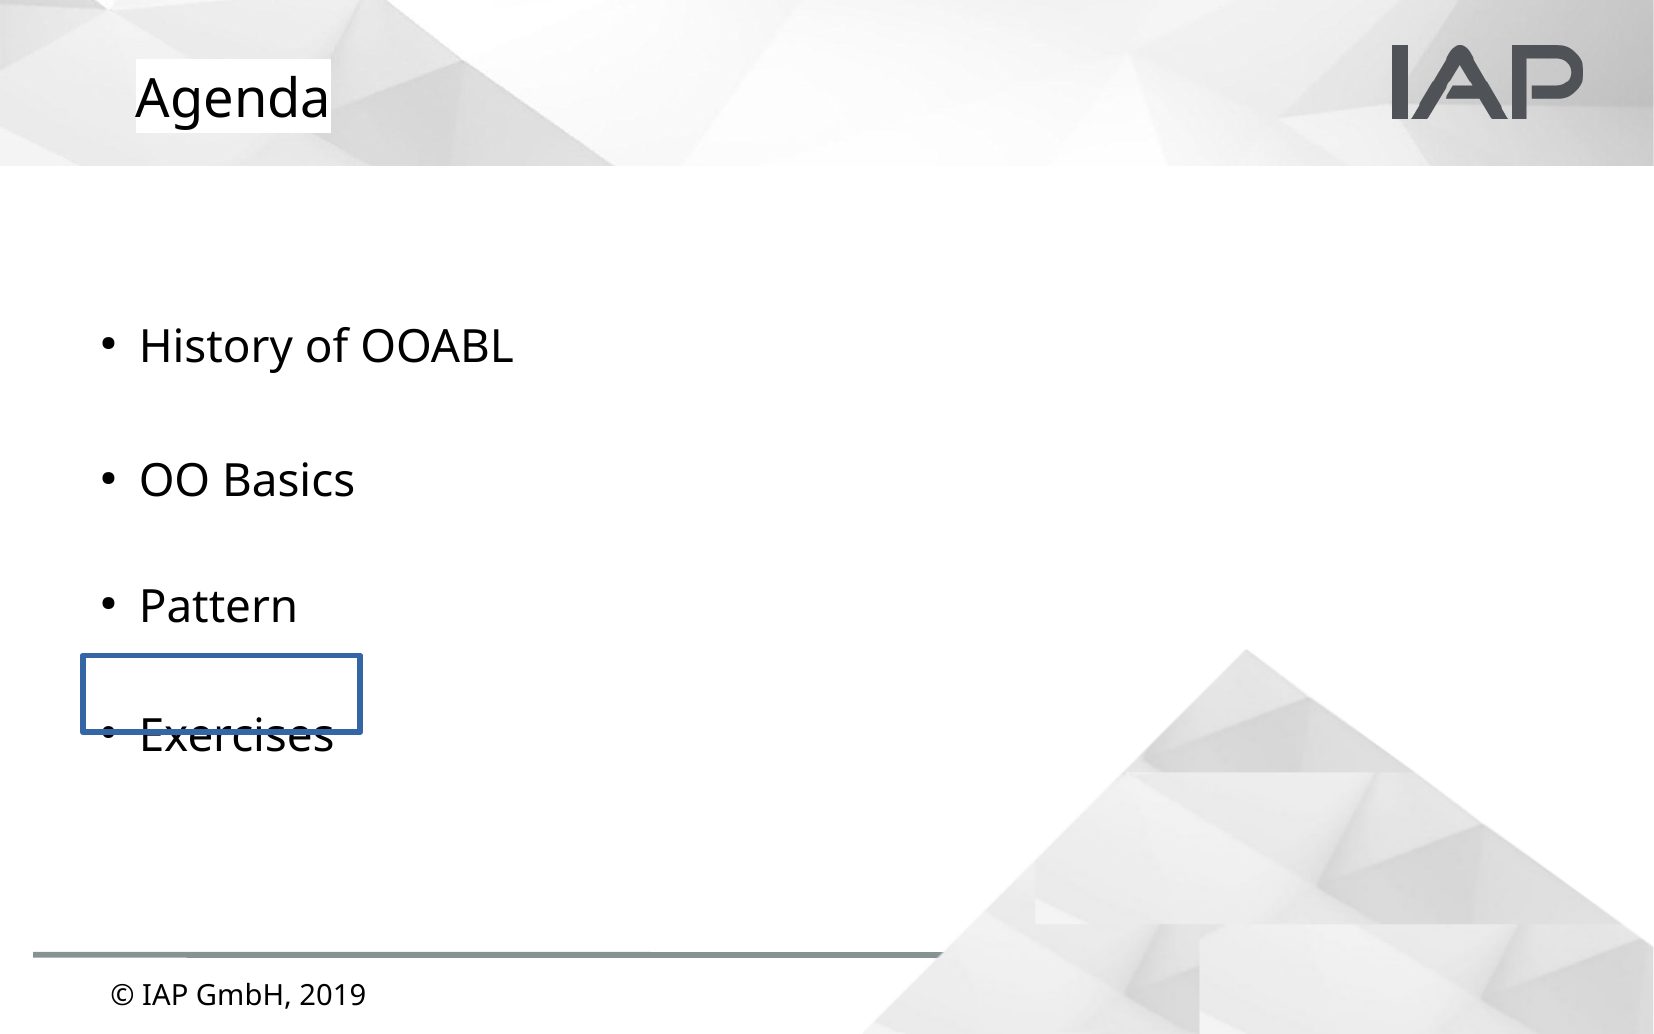

# Agenda
History of OOABL
OO Basics
Pattern
Exercises
© IAP GmbH, 2019
64